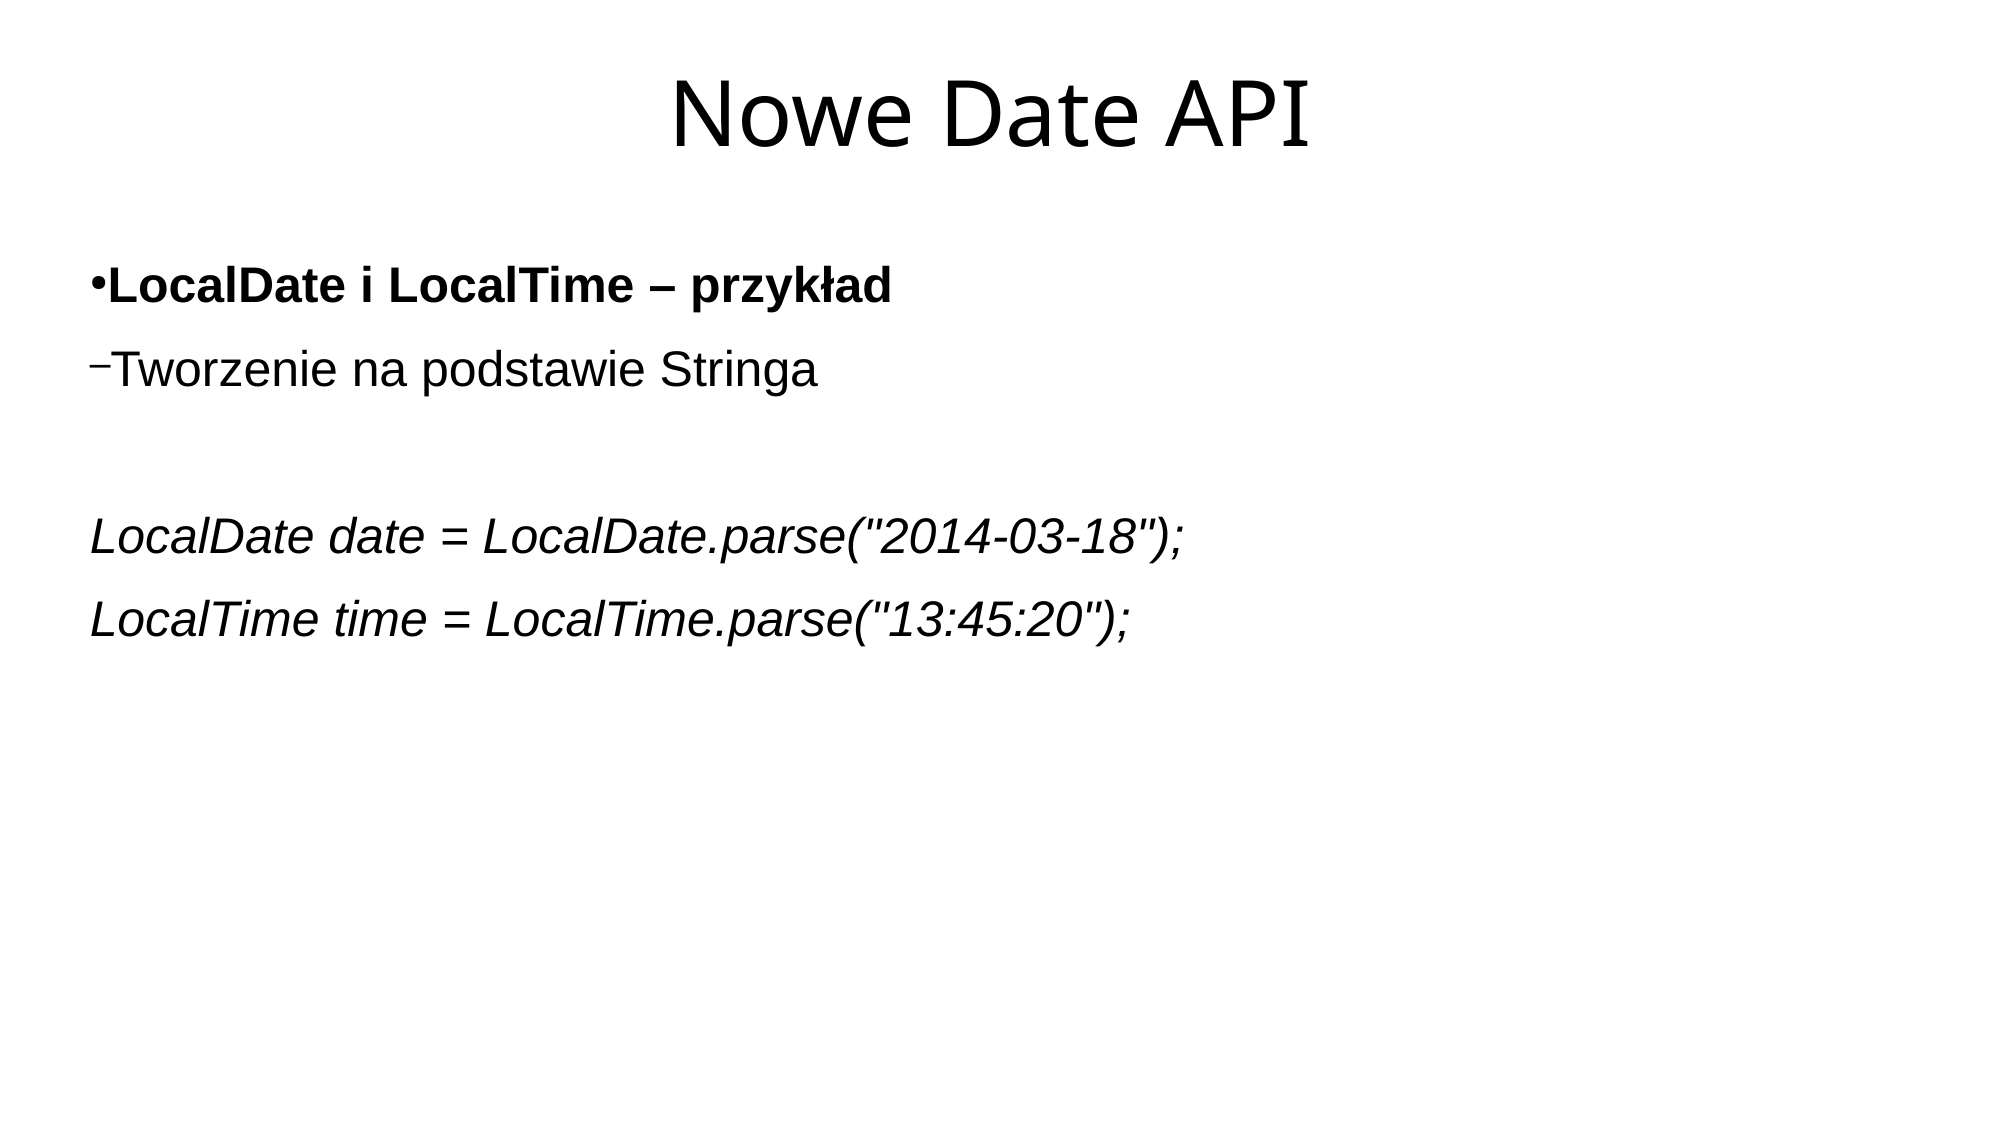

# Nowe Date API
LocalDate i LocalTime – przykład
Tworzenie na podstawie Stringa
LocalDate date = LocalDate.parse("2014-03-18");
LocalTime time = LocalTime.parse("13:45:20");